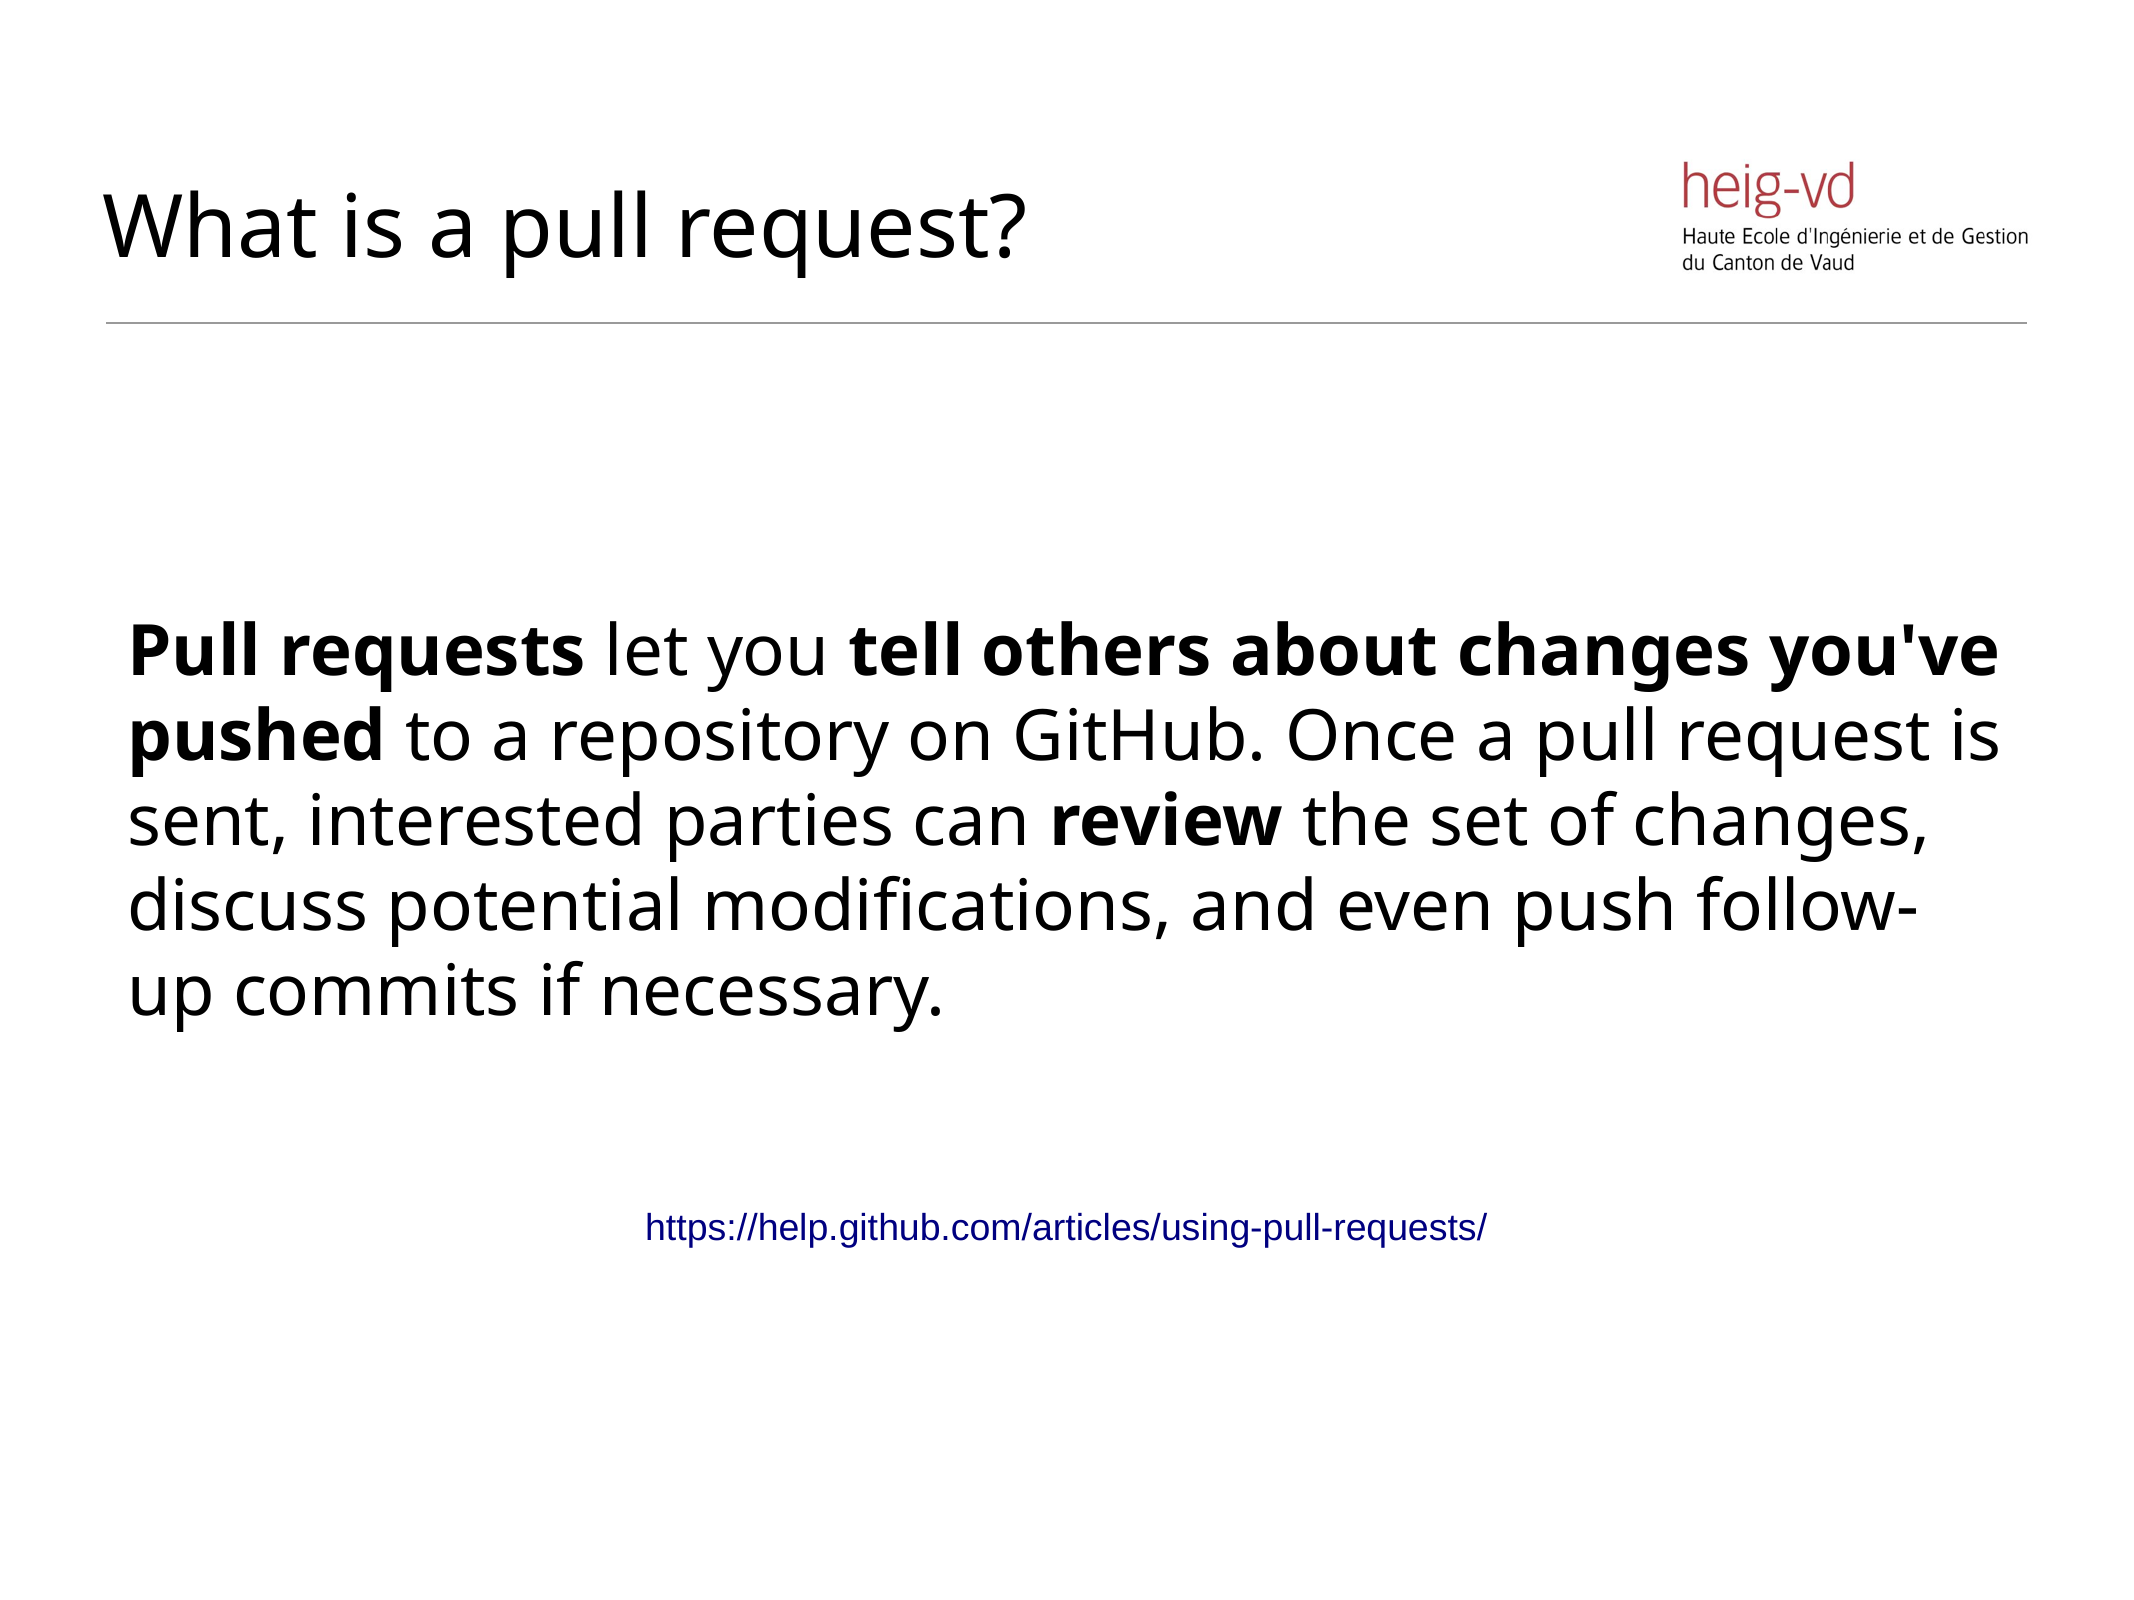

# What is a pull request?
Pull requests let you tell others about changes you've pushed to a repository on GitHub. Once a pull request is sent, interested parties can review the set of changes, discuss potential modifications, and even push follow-up commits if necessary.
https://help.github.com/articles/using-pull-requests/